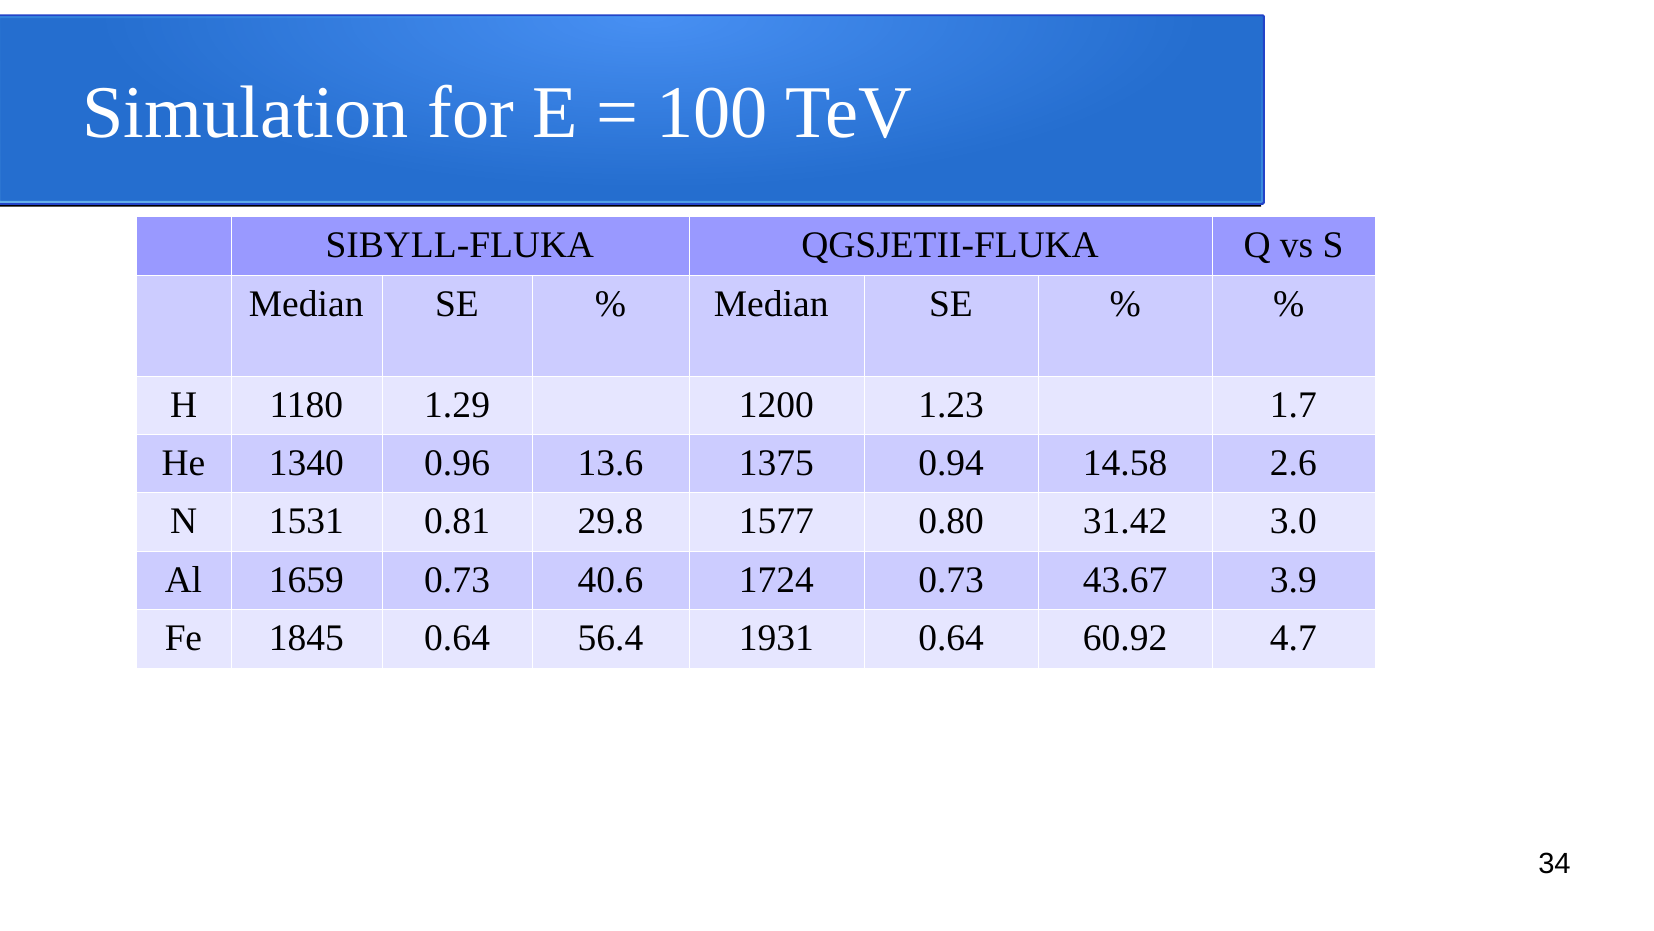

# Simulation for E = 100 TeV
| | SIBYLL-FLUKA | | | QGSJETII-FLUKA | | | Q vs S |
| --- | --- | --- | --- | --- | --- | --- | --- |
| | Median | SE | % | Median | SE | % | % |
| H | 1180 | 1.29 | | 1200 | 1.23 | | 1.7 |
| He | 1340 | 0.96 | 13.6 | 1375 | 0.94 | 14.58 | 2.6 |
| N | 1531 | 0.81 | 29.8 | 1577 | 0.80 | 31.42 | 3.0 |
| Al | 1659 | 0.73 | 40.6 | 1724 | 0.73 | 43.67 | 3.9 |
| Fe | 1845 | 0.64 | 56.4 | 1931 | 0.64 | 60.92 | 4.7 |